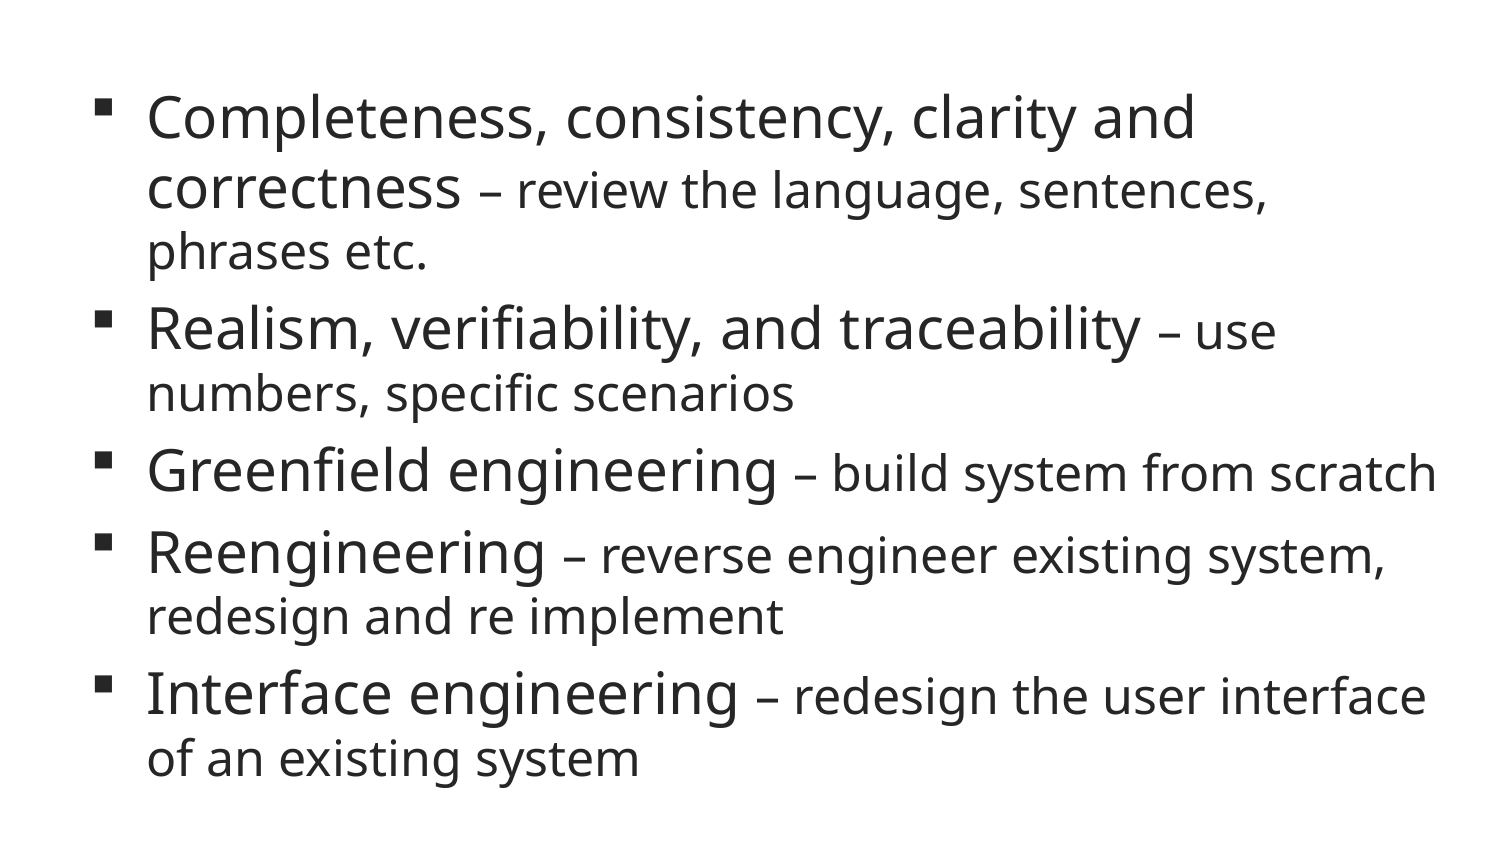

# Completeness, consistency, clarity and correctness – review the language, sentences, phrases etc.
Realism, verifiability, and traceability – use numbers, specific scenarios
Greenfield engineering – build system from scratch
Reengineering – reverse engineer existing system, redesign and re implement
Interface engineering – redesign the user interface of an existing system